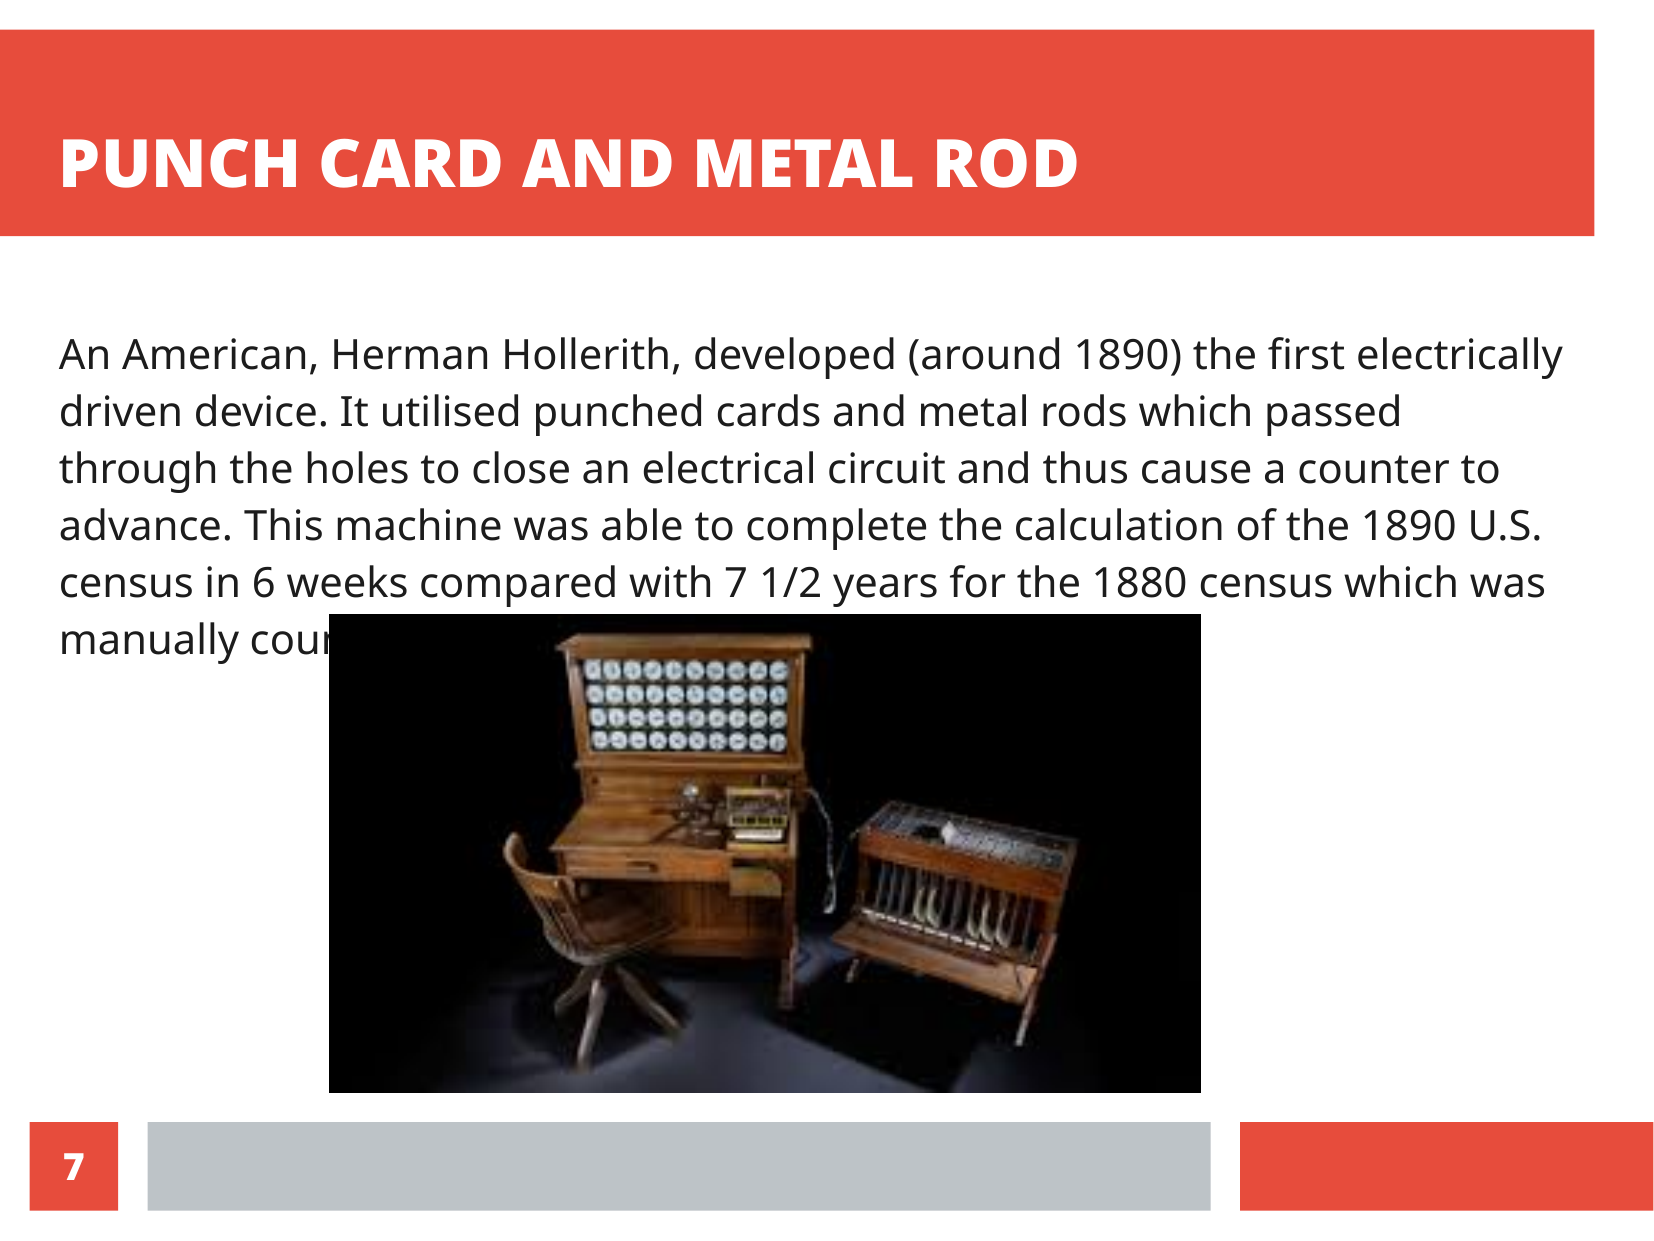

# PUNCH CARD AND METAL ROD
An American, Herman Hollerith, developed (around 1890) the first electrically driven device. It utilised punched cards and metal rods which passed through the holes to close an electrical circuit and thus cause a counter to advance. This machine was able to complete the calculation of the 1890 U.S. census in 6 weeks compared with 7 1/2 years for the 1880 census which was manually counted.
7